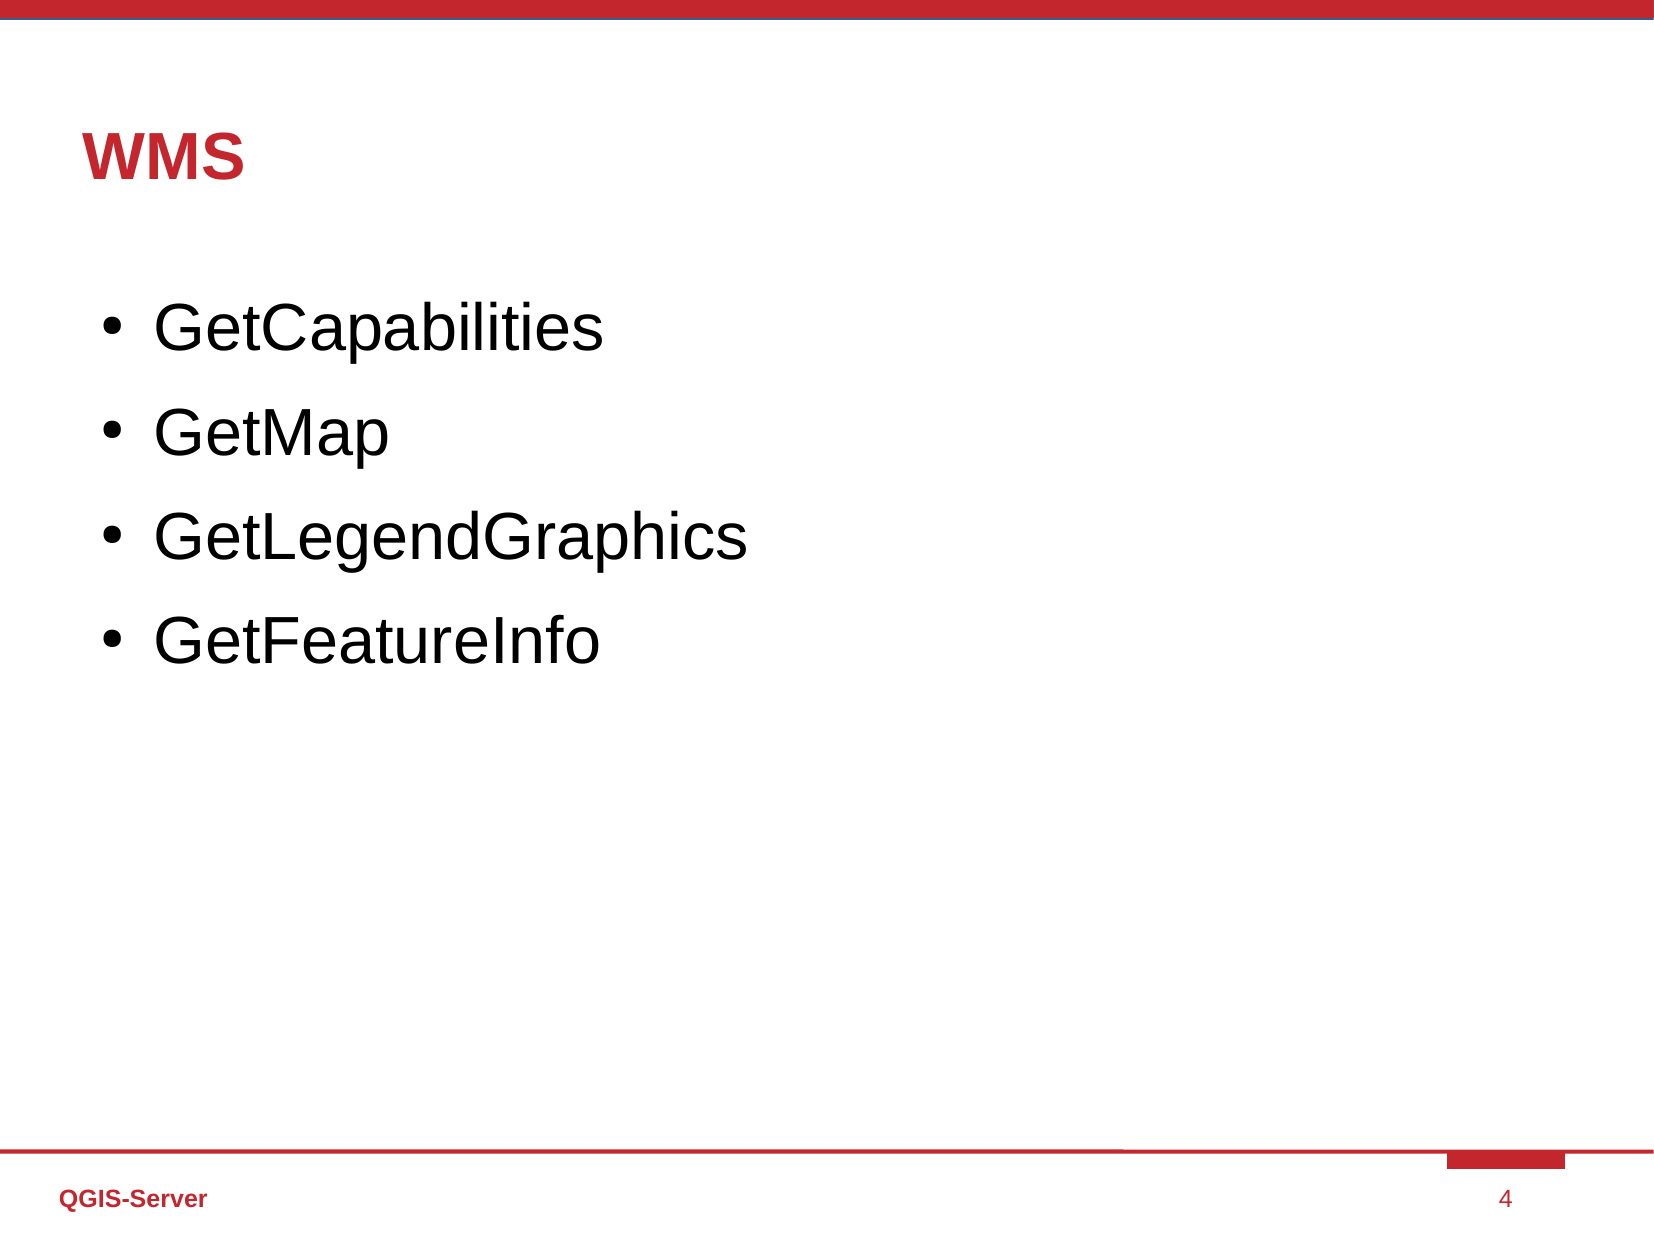

# WMS
GetCapabilities
GetMap
GetLegendGraphics
GetFeatureInfo
QGIS-Server